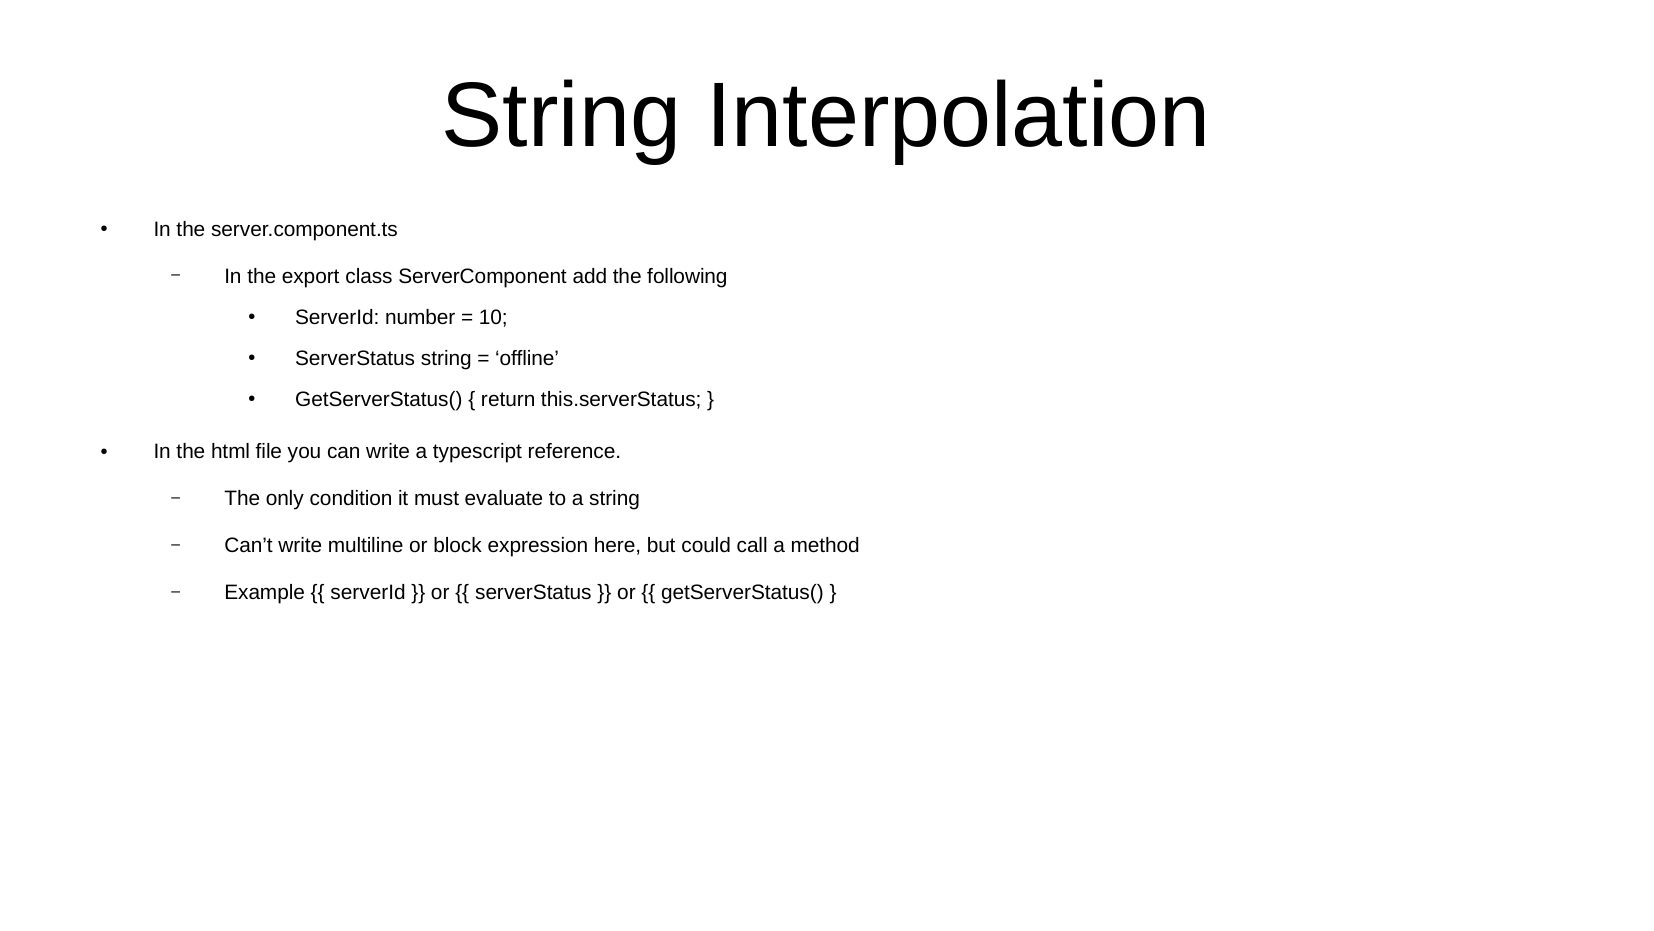

# String Interpolation
In the server.component.ts
In the export class ServerComponent add the following
ServerId: number = 10;
ServerStatus string = ‘offline’
GetServerStatus() { return this.serverStatus; }
In the html file you can write a typescript reference.
The only condition it must evaluate to a string
Can’t write multiline or block expression here, but could call a method
Example {{ serverId }} or {{ serverStatus }} or {{ getServerStatus() }